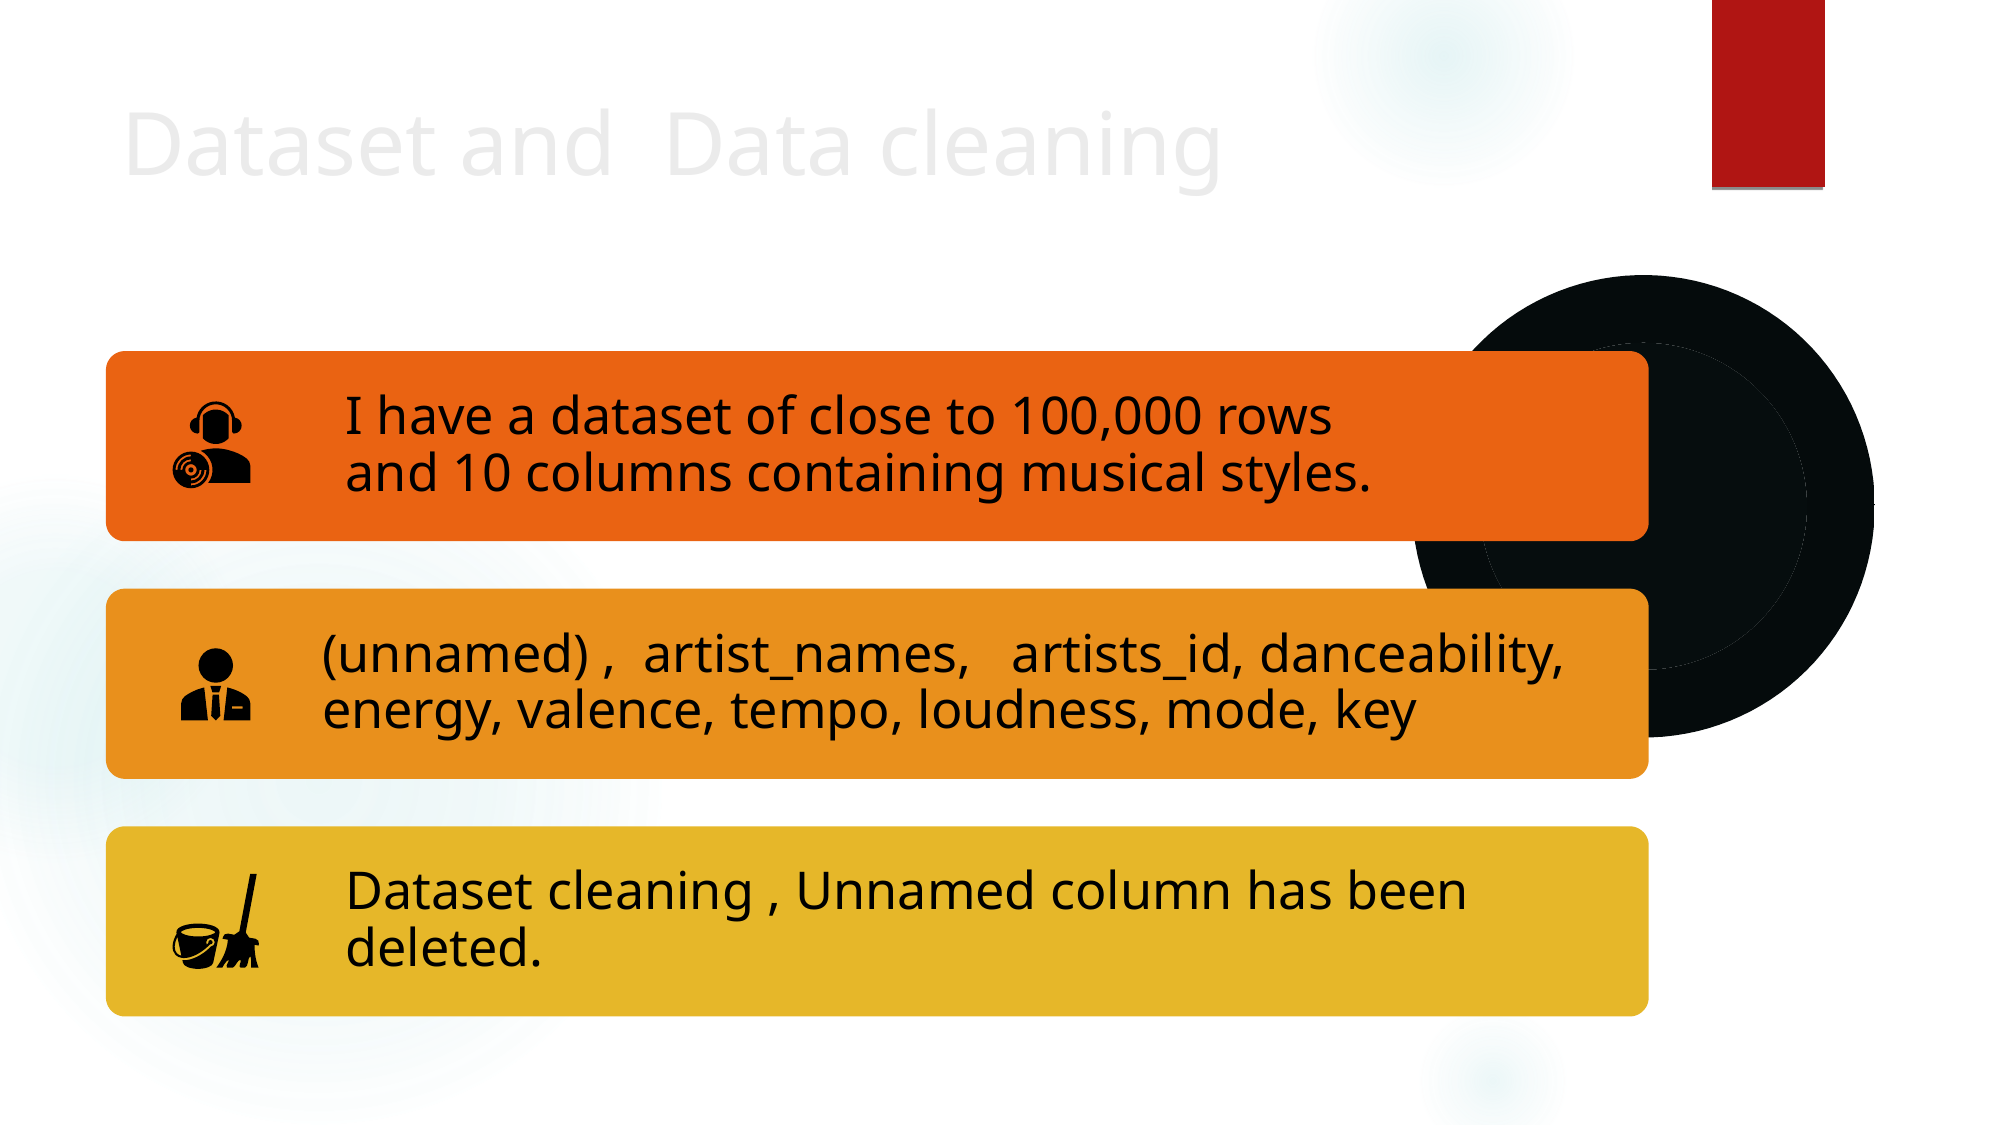

# Dataset and  Data cleaning
I have a dataset of close to 100,000 rows and 10 columns containing musical styles.
(unnamed) ,  artist_names,   artists_id, danceability, energy, valence, tempo, loudness, mode, key
Dataset cleaning , Unnamed column has been deleted.